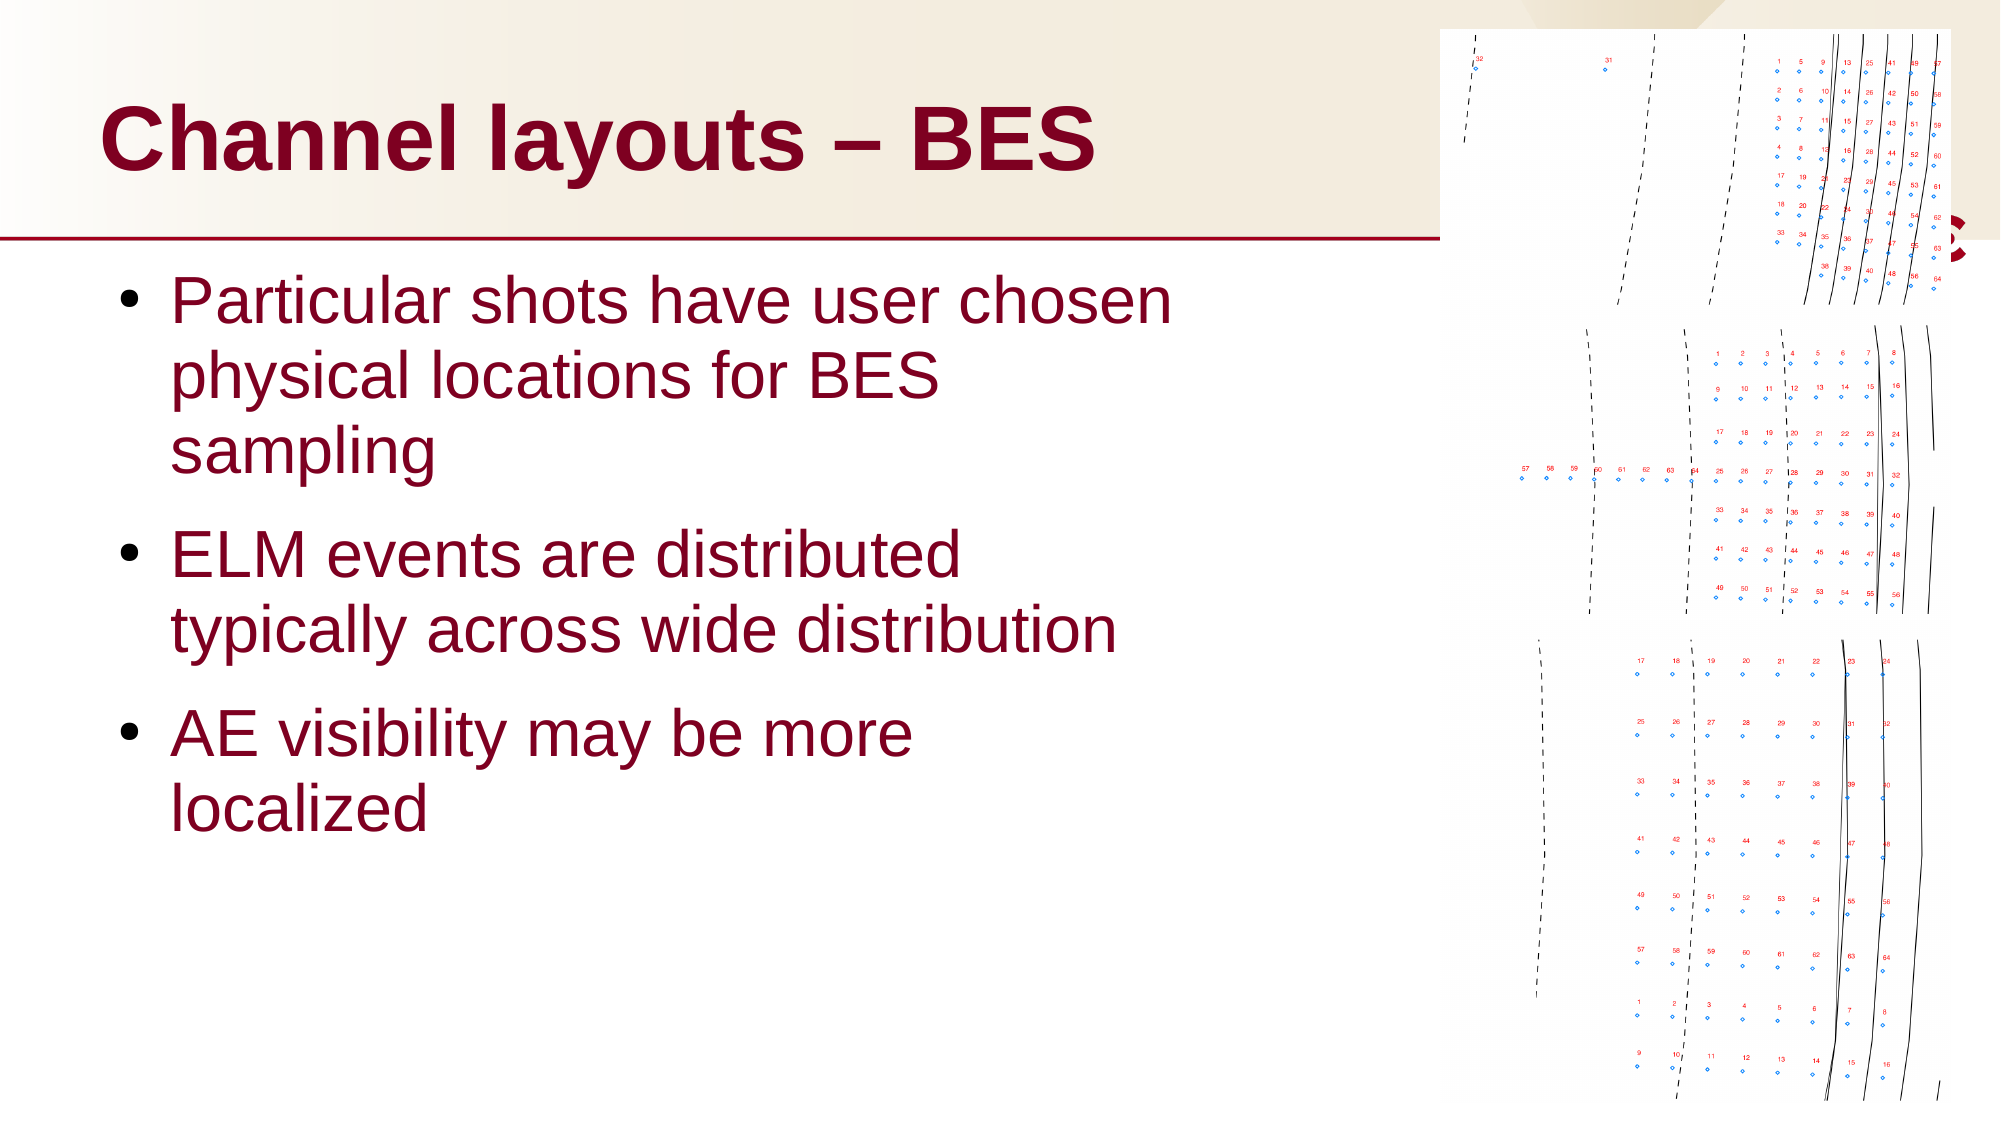

# Channel layouts – BES
Particular shots have user chosen physical locations for BES sampling
ELM events are distributed typically across wide distribution
AE visibility may be more localized